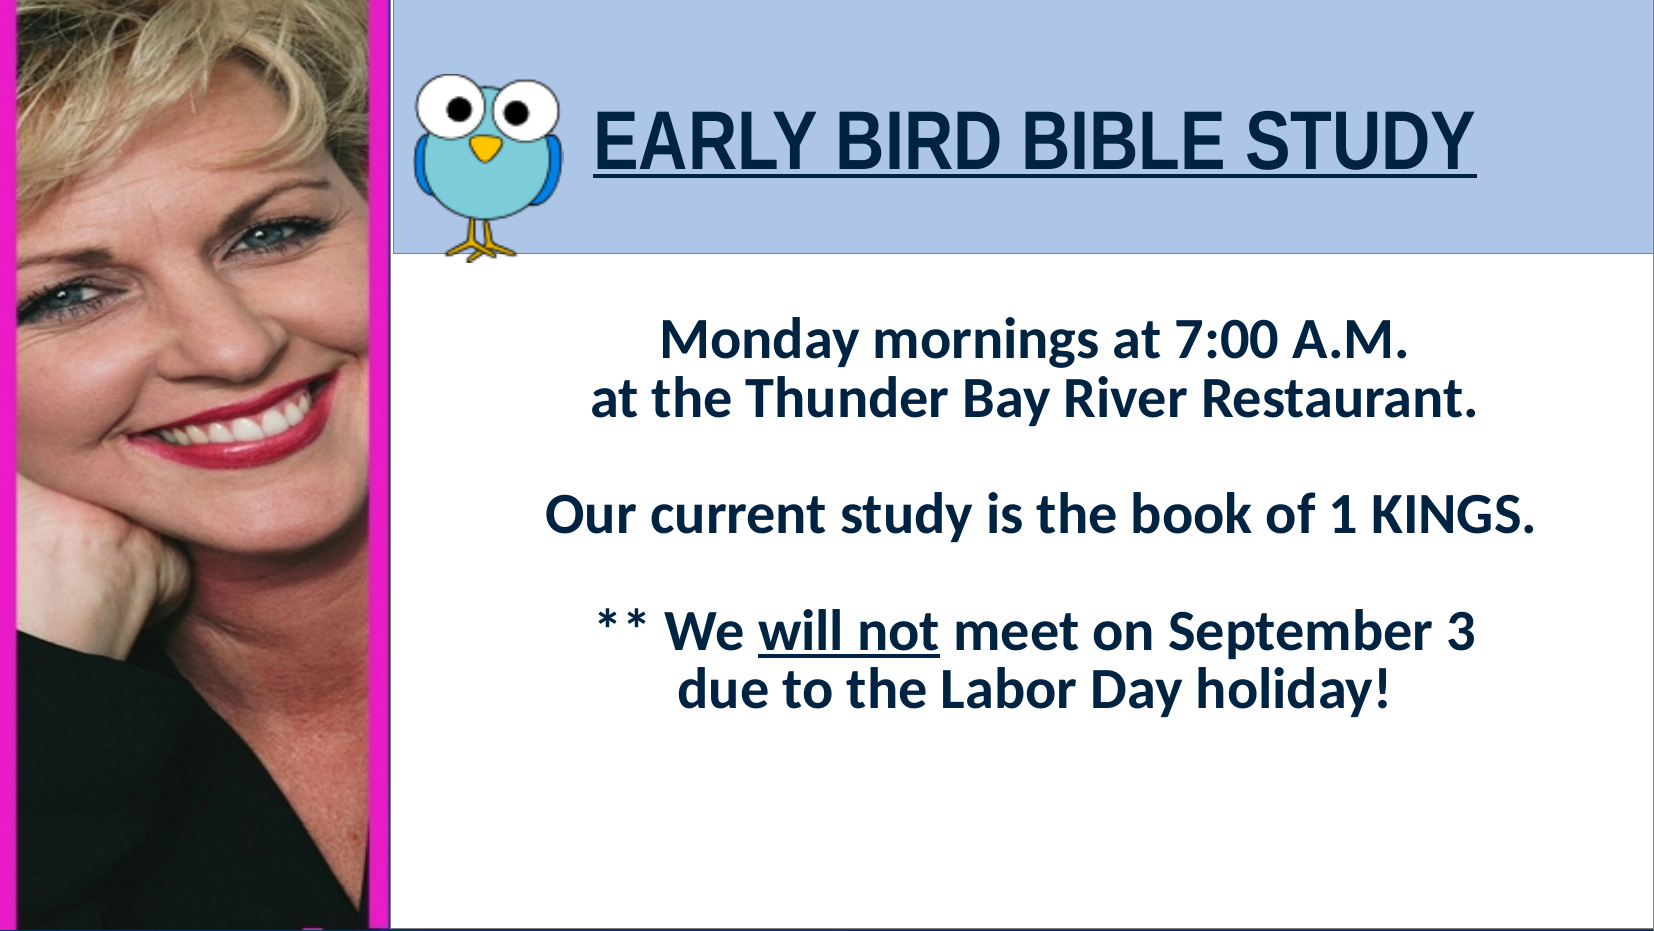

EARLY BIRD BIBLE STUDY
Monday mornings at 7:00 A.M.
at the Thunder Bay River Restaurant.
 Our current study is the book of 1 KINGS.
** We will not meet on September 3
due to the Labor Day holiday!
11